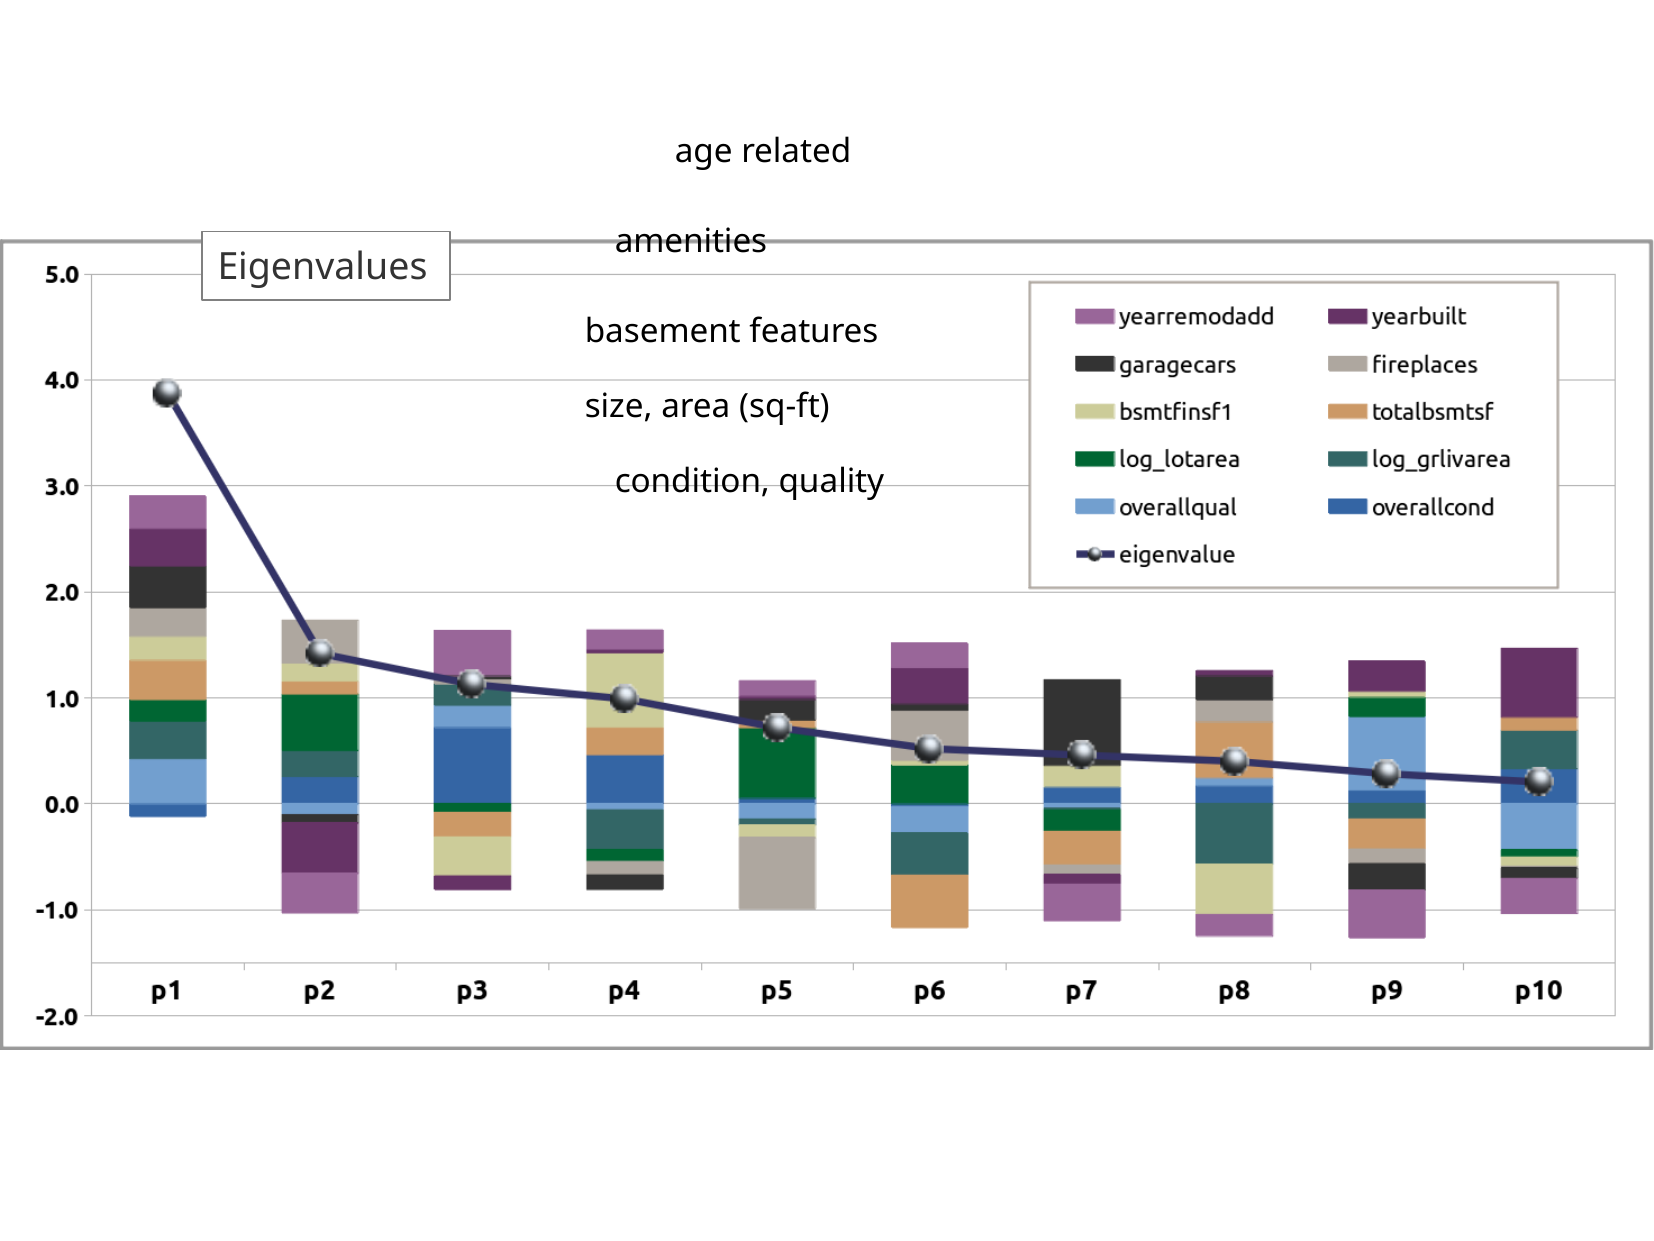

age related
amenities
Eigenvalues
basement features
size, area (sq-ft)
condition, quality